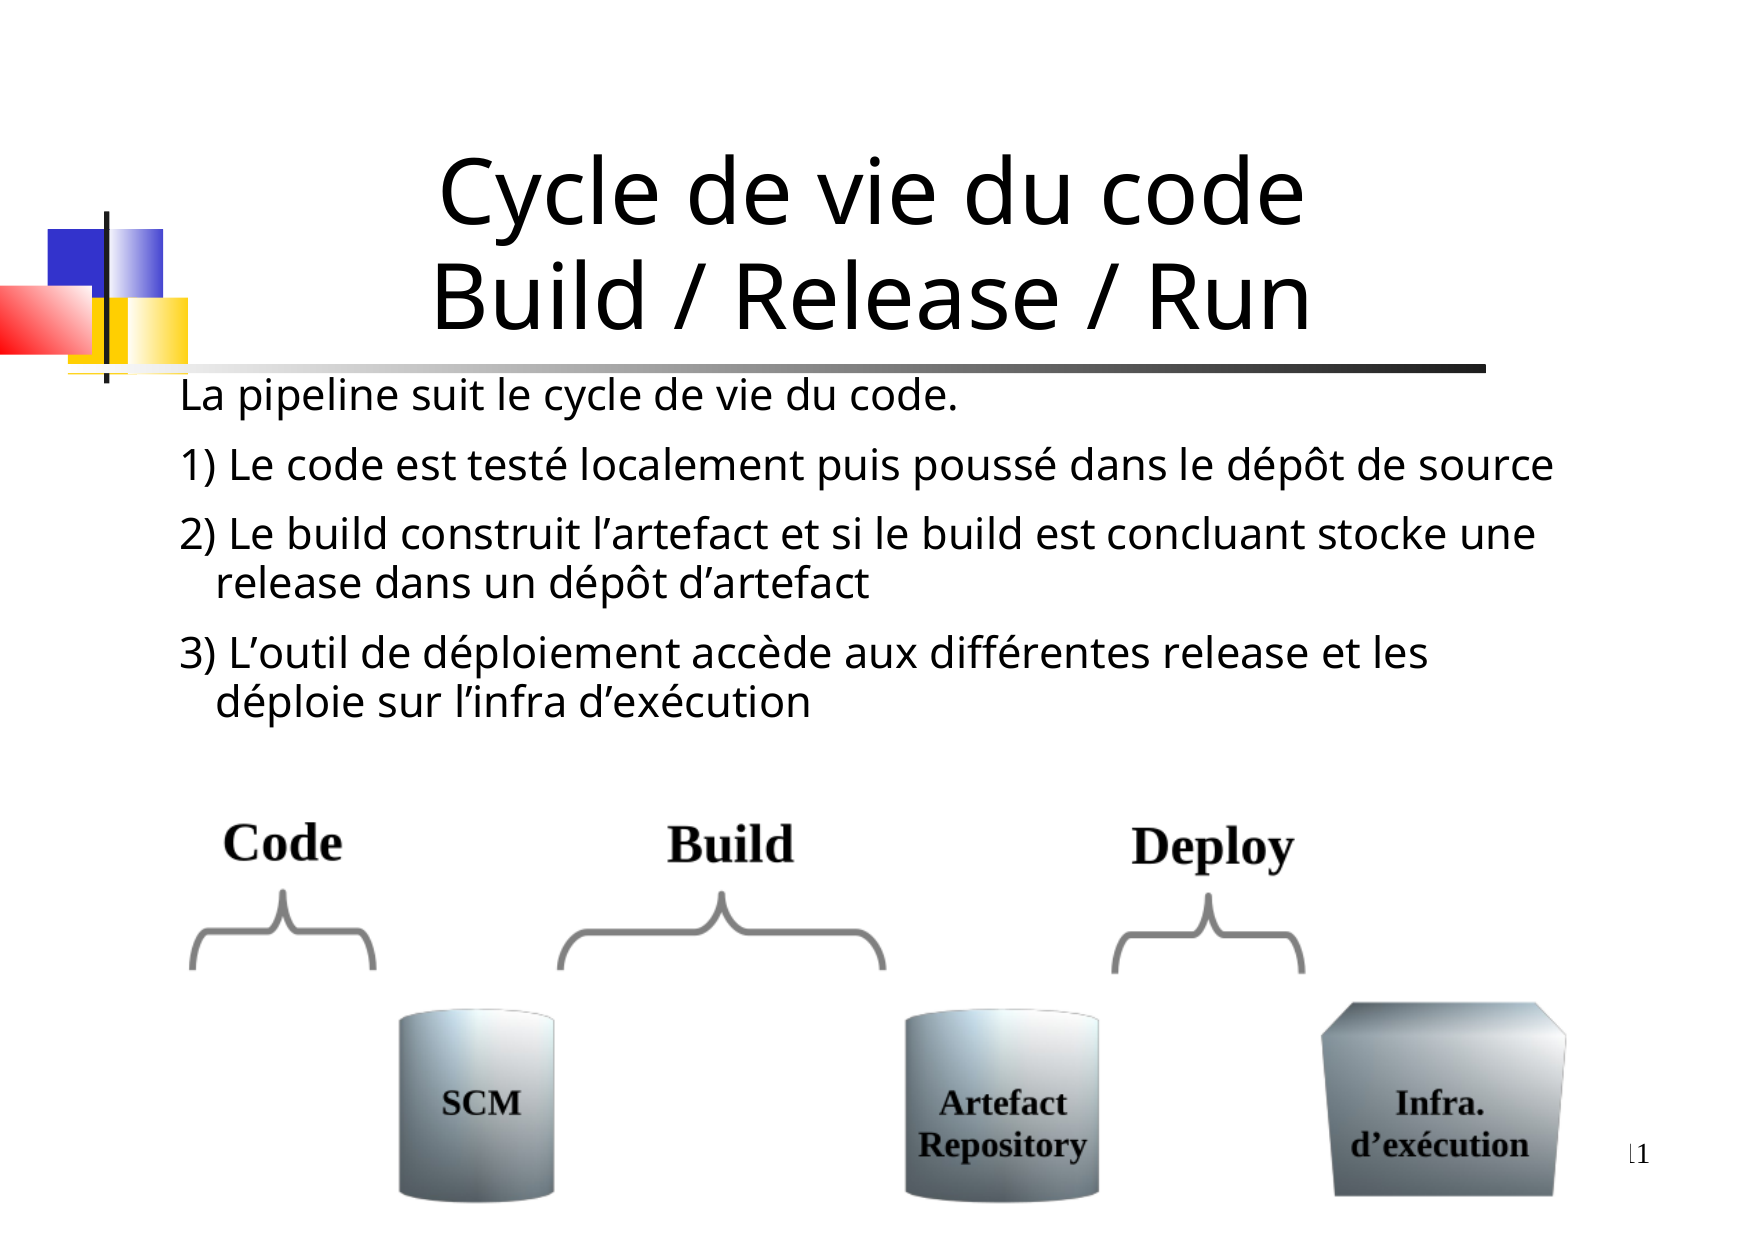

# Cycle de vie du code Build / Release / Run
La pipeline suit le cycle de vie du code.
1) Le code est testé localement puis poussé dans le dépôt de source
2) Le build construit l’artefact et si le build est concluant stocke une release dans un dépôt d’artefact
3) L’outil de déploiement accède aux différentes release et les déploie sur l’infra d’exécution